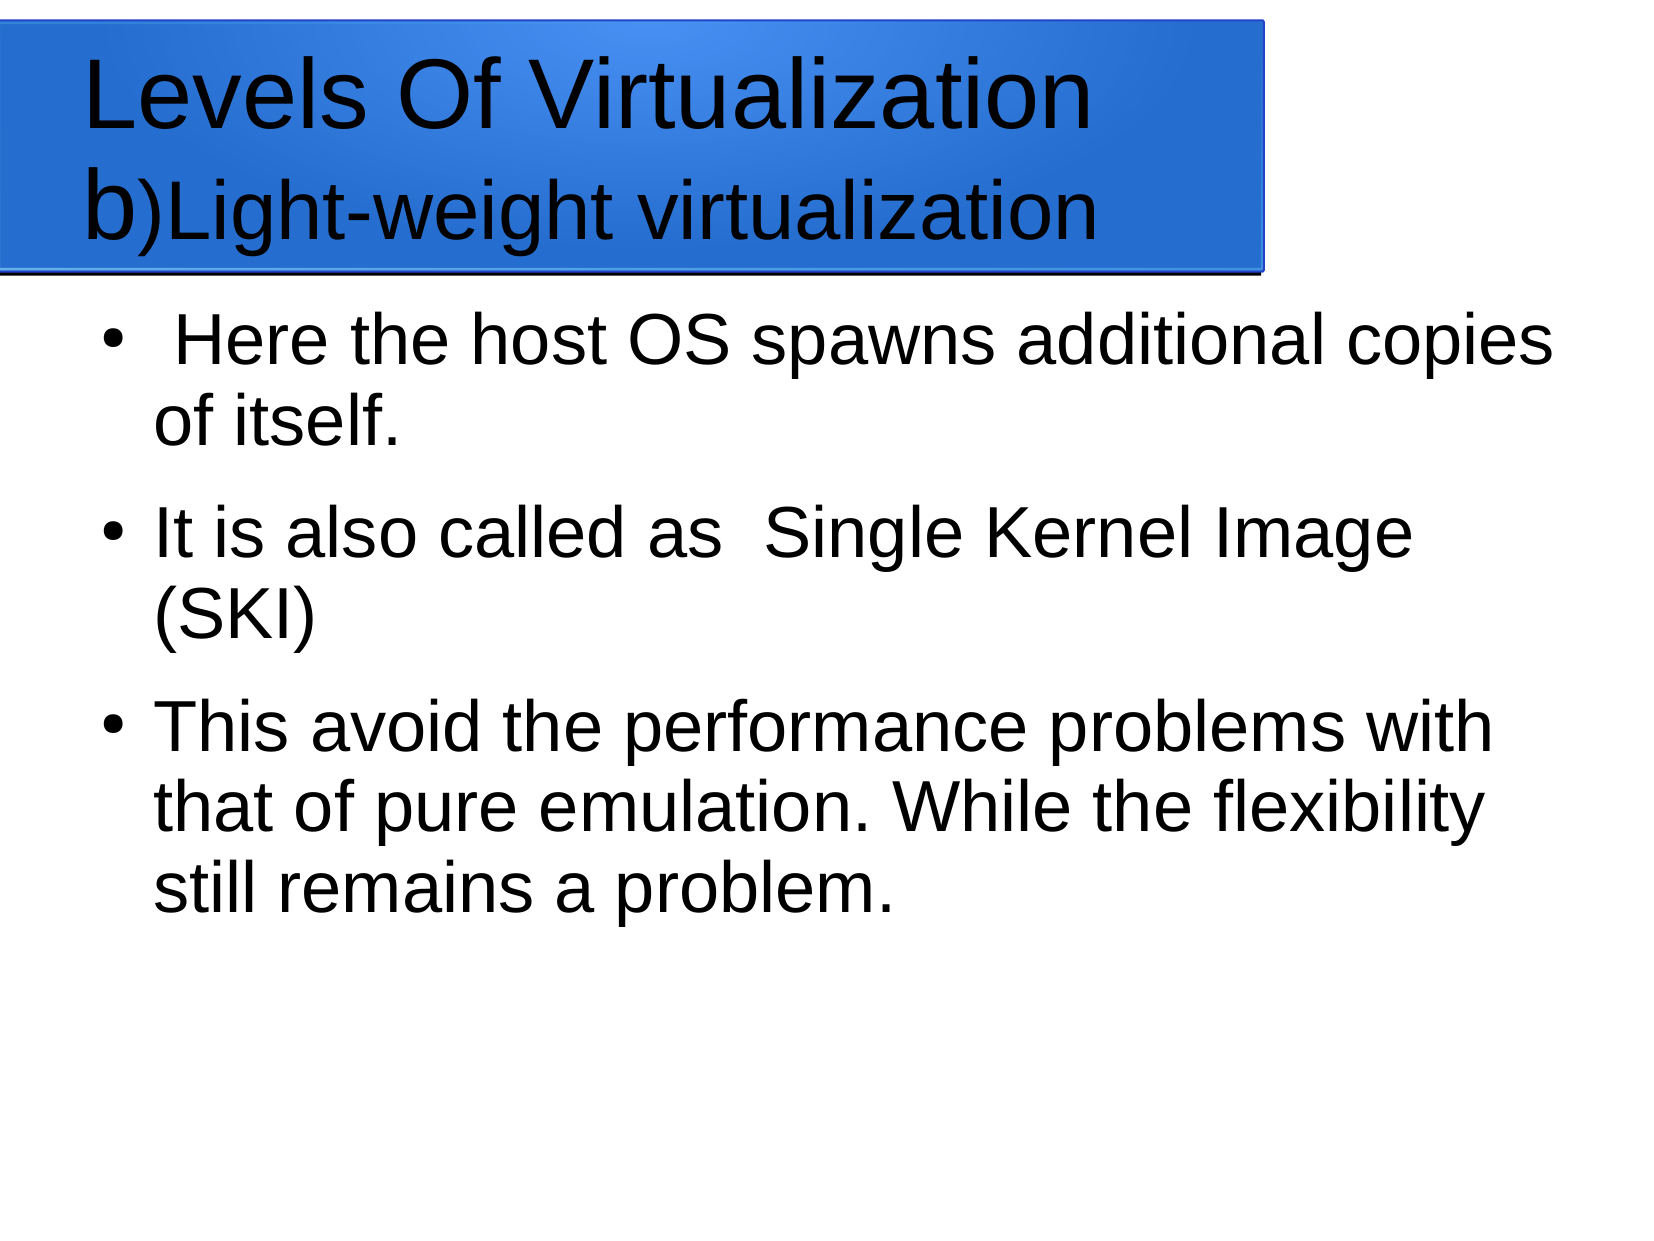

# Levels Of Virtualization b)Light-weight virtualization
 Here the host OS spawns additional copies of itself.
It is also called as Single Kernel Image (SKI)
This avoid the performance problems with that of pure emulation. While the flexibility still remains a problem.